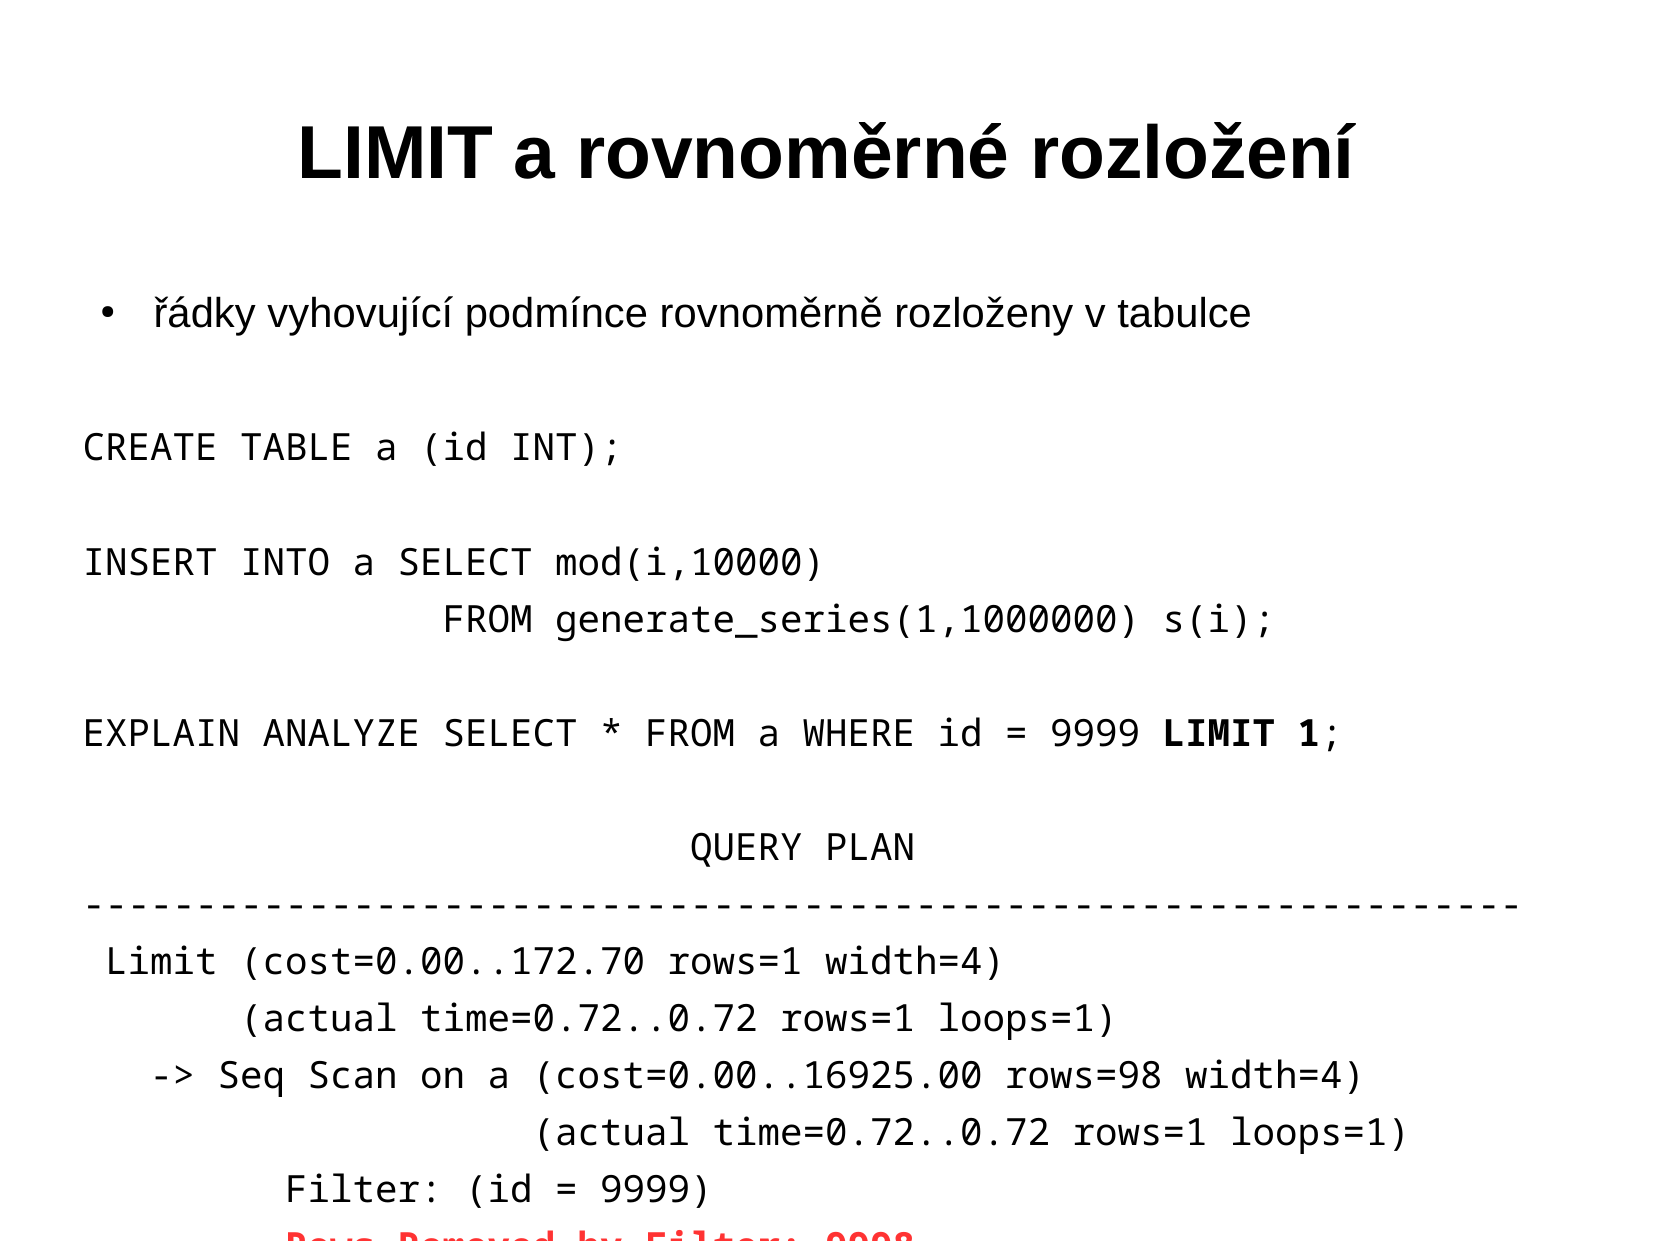

# LIMIT a rovnoměrné rozložení
řádky vyhovující podmínce rovnoměrně rozloženy v tabulce
CREATE TABLE a (id INT);
INSERT INTO a SELECT mod(i,10000)
 FROM generate_series(1,1000000) s(i);
EXPLAIN ANALYZE SELECT * FROM a WHERE id = 9999 LIMIT 1;
 QUERY PLAN
----------------------------------------------------------------
 Limit (cost=0.00..172.70 rows=1 width=4)
 (actual time=0.72..0.72 rows=1 loops=1)
 -> Seq Scan on a (cost=0.00..16925.00 rows=98 width=4)
 (actual time=0.72..0.72 rows=1 loops=1)
 Filter: (id = 9999)
 Rows Removed by Filter: 9998
cvičení: 11-limit.sql